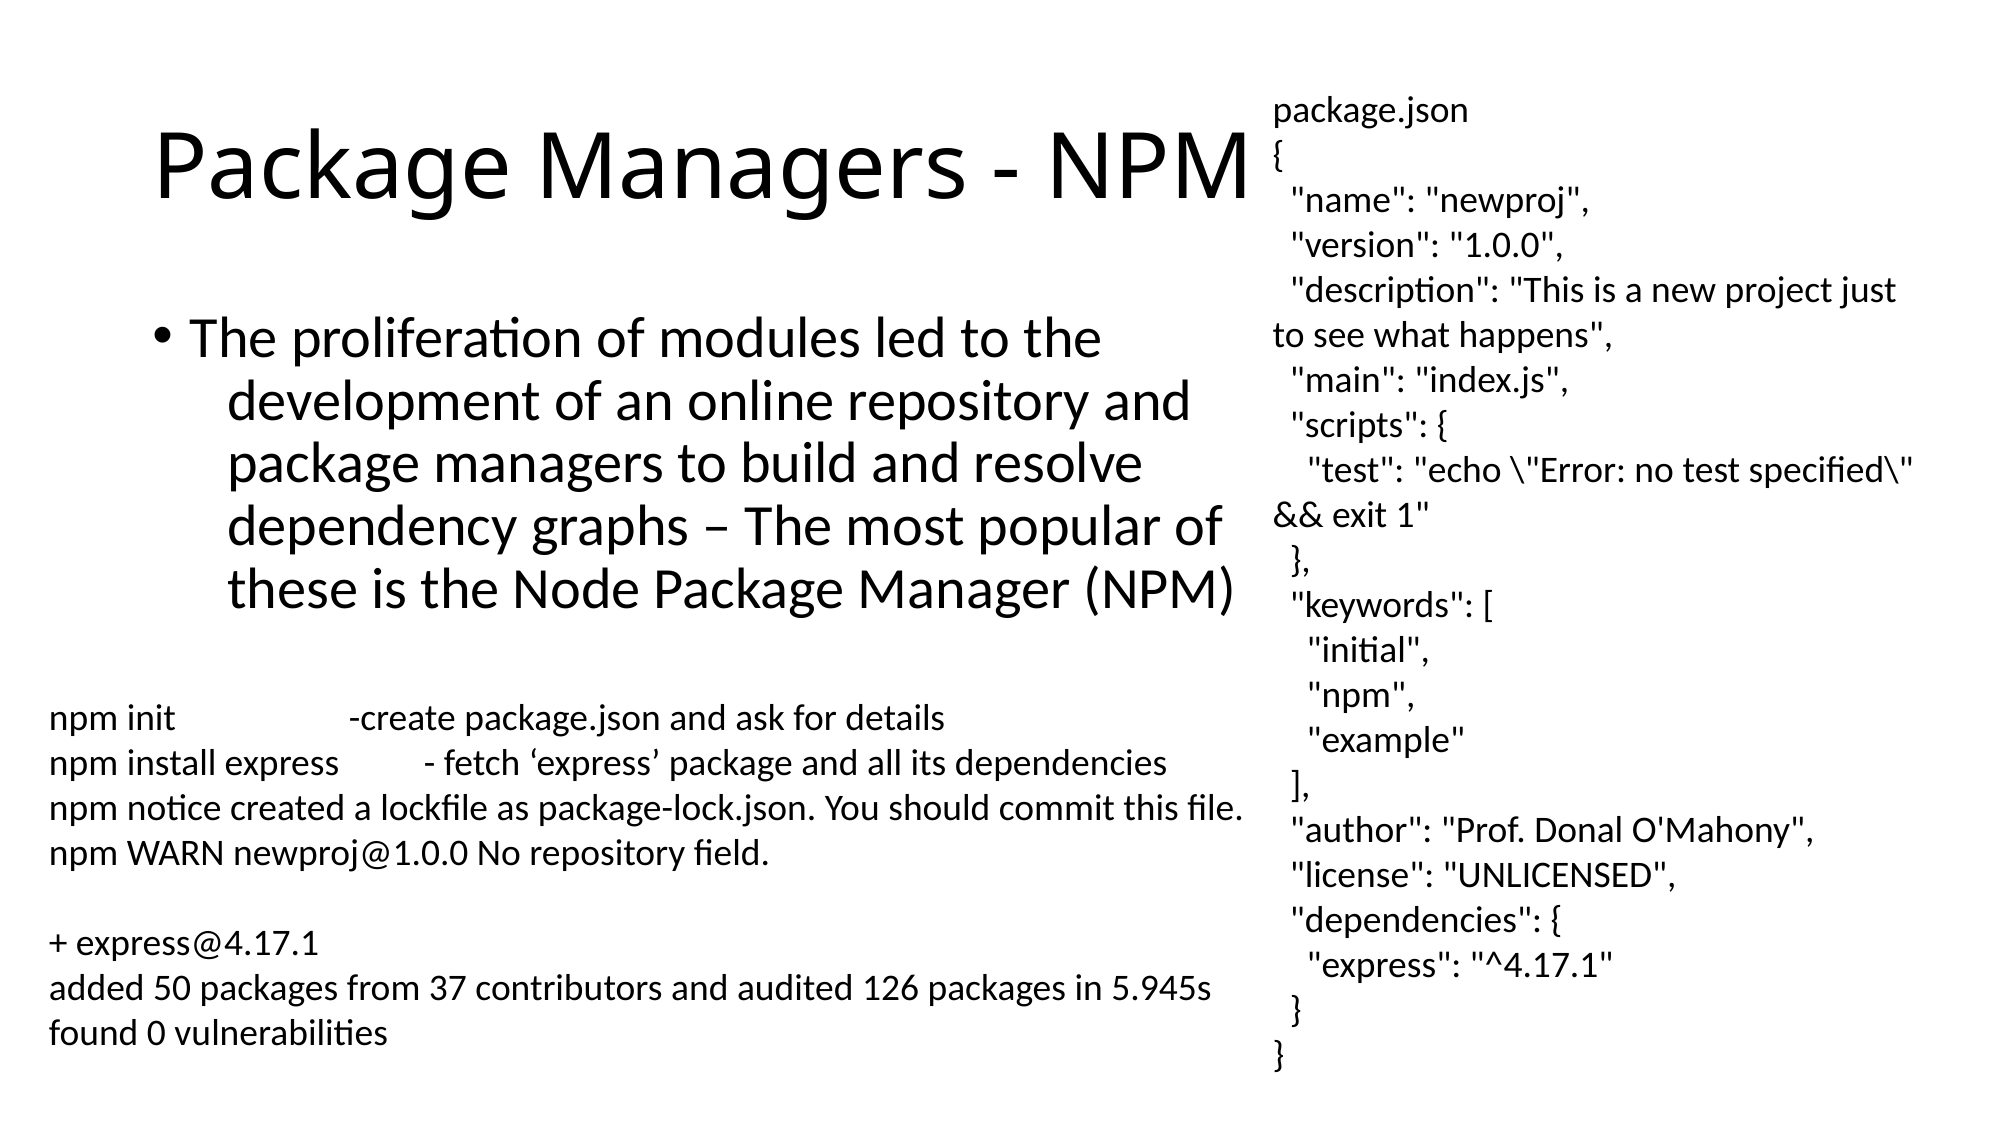

# Package Managers - NPM
package.json
{
 "name": "newproj",
 "version": "1.0.0",
 "description": "This is a new project just to see what happens",
 "main": "index.js",
 "scripts": {
 "test": "echo \"Error: no test specified\" && exit 1"
 },
 "keywords": [
 "initial",
 "npm",
 "example"
 ],
 "author": "Prof. Donal O'Mahony",
 "license": "UNLICENSED",
 "dependencies": {
 "express": "^4.17.1"
 }
}
The proliferation of modules led to the development of an online repository and package managers to build and resolve dependency graphs – The most popular of these is the Node Package Manager (NPM)
npm init			-create package.json and ask for details
npm install express		- fetch ‘express’ package and all its dependencies
npm notice created a lockfile as package-lock.json. You should commit this file.
npm WARN newproj@1.0.0 No repository field.
+ express@4.17.1
added 50 packages from 37 contributors and audited 126 packages in 5.945s
found 0 vulnerabilities